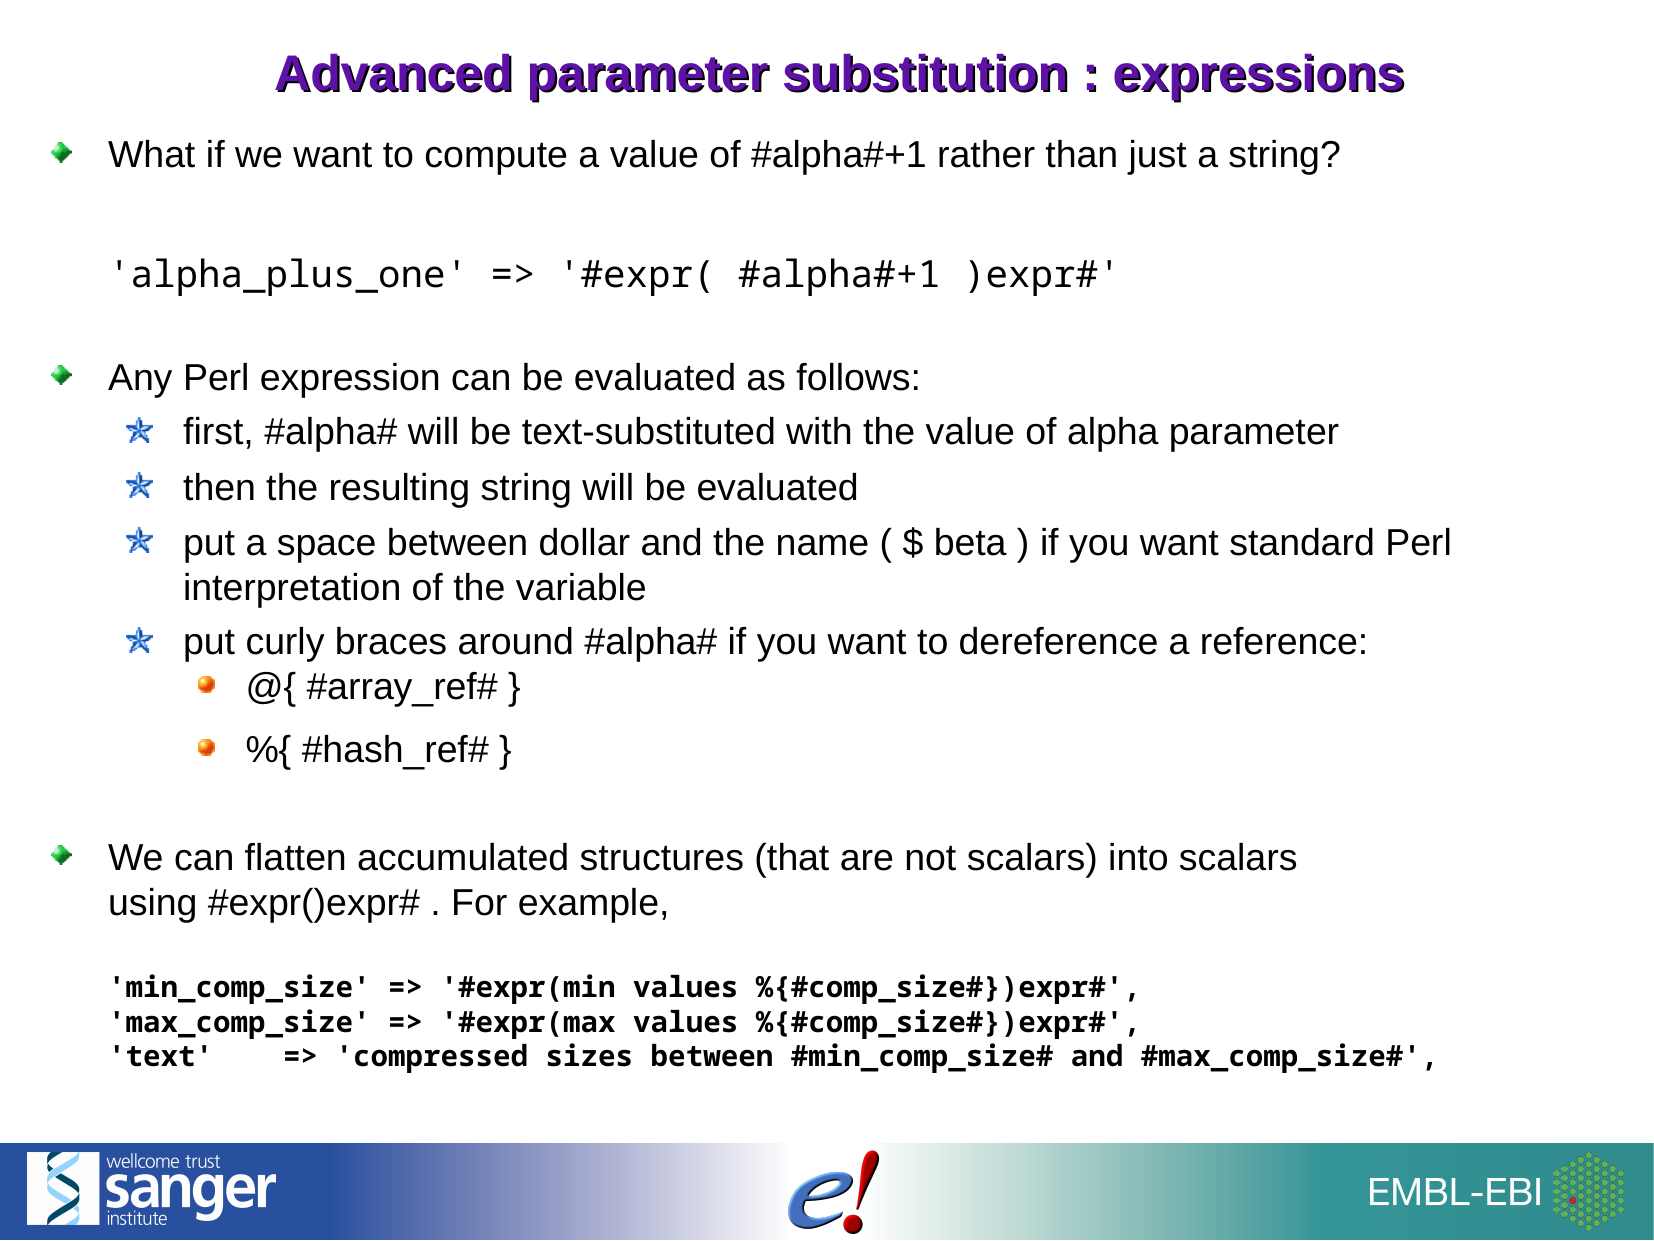

# Advanced parameter substitution : expressions
What if we want to compute a value of #alpha#+1 rather than just a string?
'alpha_plus_one' => '#expr( #alpha#+1 )expr#'
Any Perl expression can be evaluated as follows:
first, #alpha# will be text-substituted with the value of alpha parameter
then the resulting string will be evaluated
put a space between dollar and the name ( $ beta ) if you want standard Perl interpretation of the variable
put curly braces around #alpha# if you want to dereference a reference:
@{ #array_ref# }
%{ #hash_ref# }
We can flatten accumulated structures (that are not scalars) into scalars
using #expr()expr# . For example,
'min_comp_size' => '#expr(min values %{#comp_size#})expr#',
'max_comp_size' => '#expr(max values %{#comp_size#})expr#',
'text' => 'compressed sizes between #min_comp_size# and #max_comp_size#',